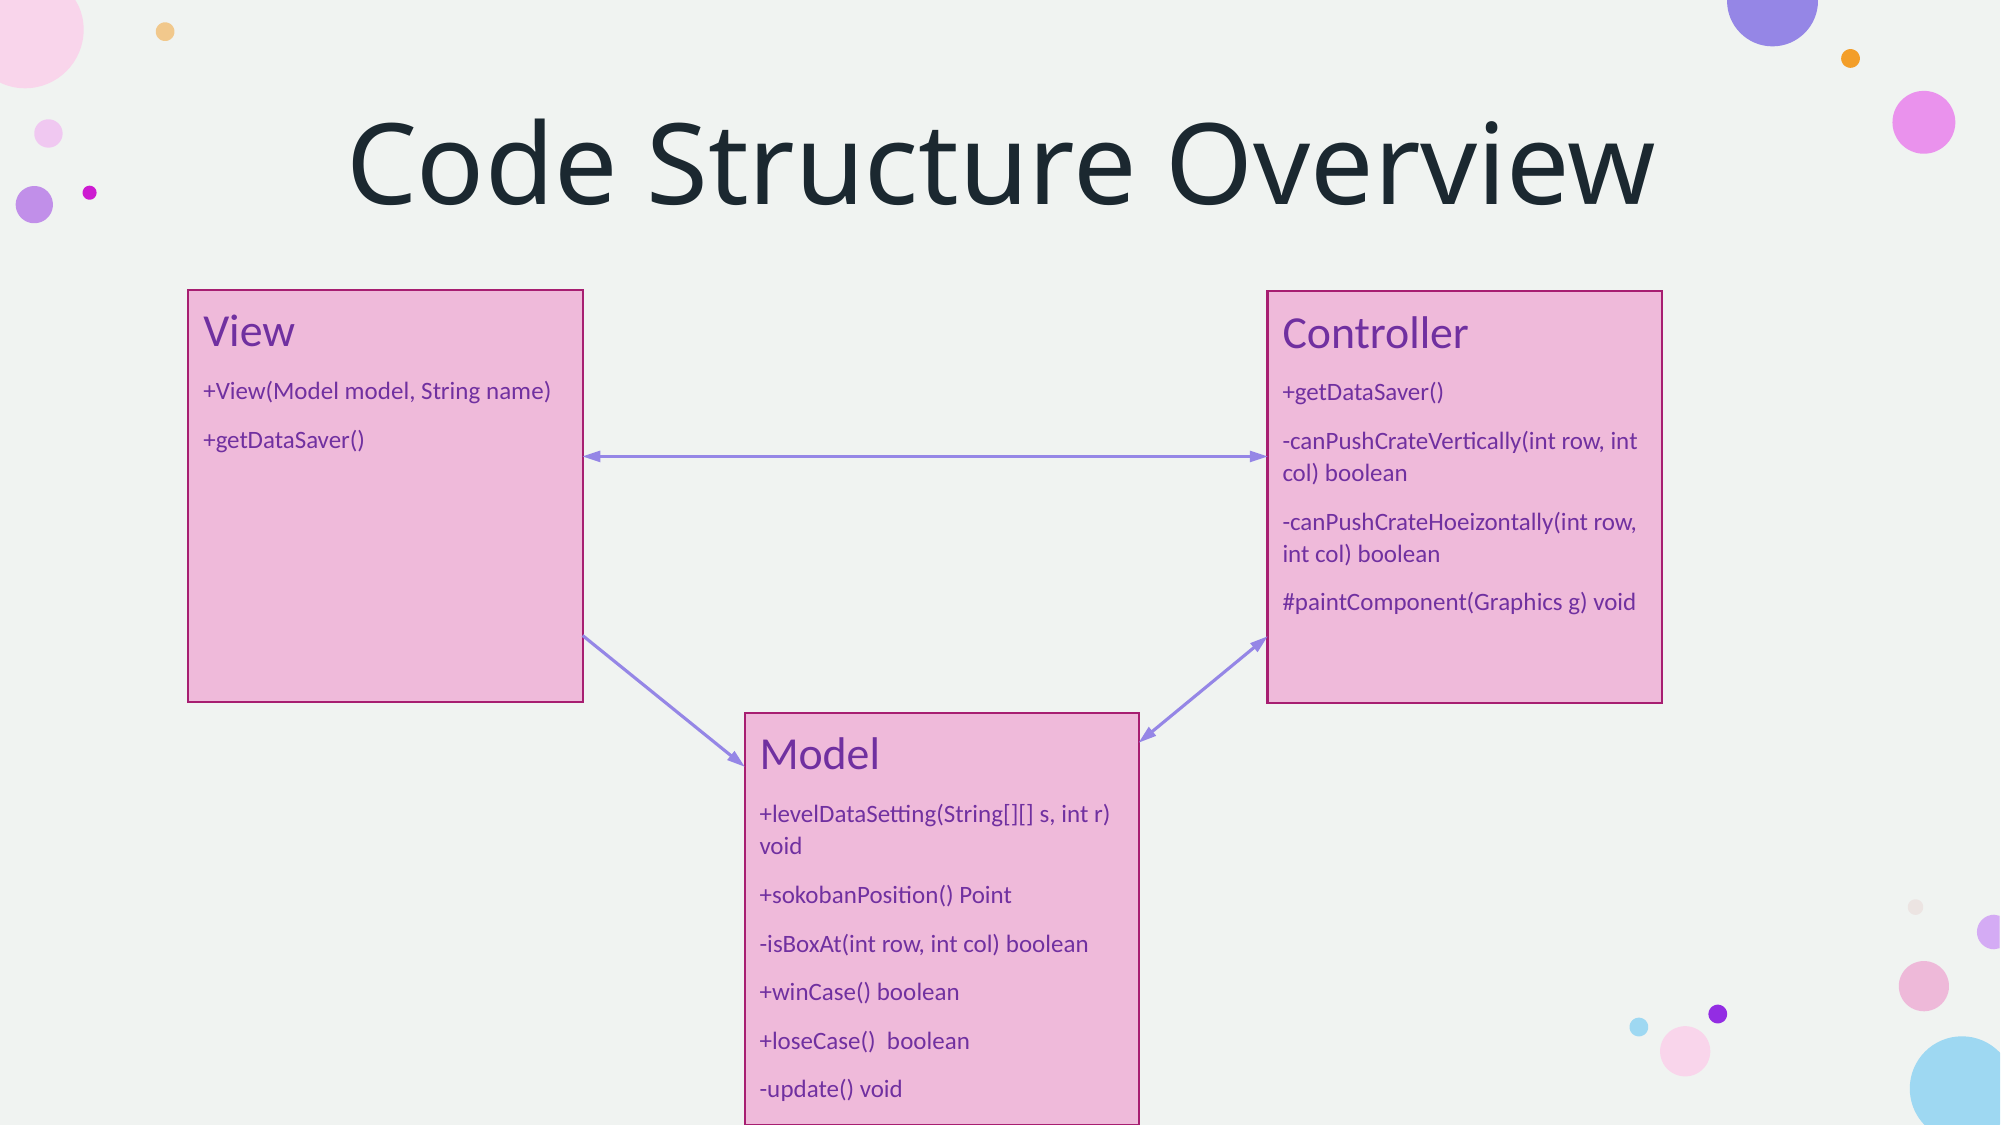

# Code Structure Overview
View
+View(Model model, String name)
+getDataSaver()
Controller
+getDataSaver()
-canPushCrateVertically(int row, int col) boolean
-canPushCrateHoeizontally(int row, int col) boolean
#paintComponent(Graphics g) void
Model
+levelDataSetting(String[][] s, int r) void
+sokobanPosition() Point
-isBoxAt(int row, int col) boolean
+winCase() boolean
+loseCase() boolean
-update() void